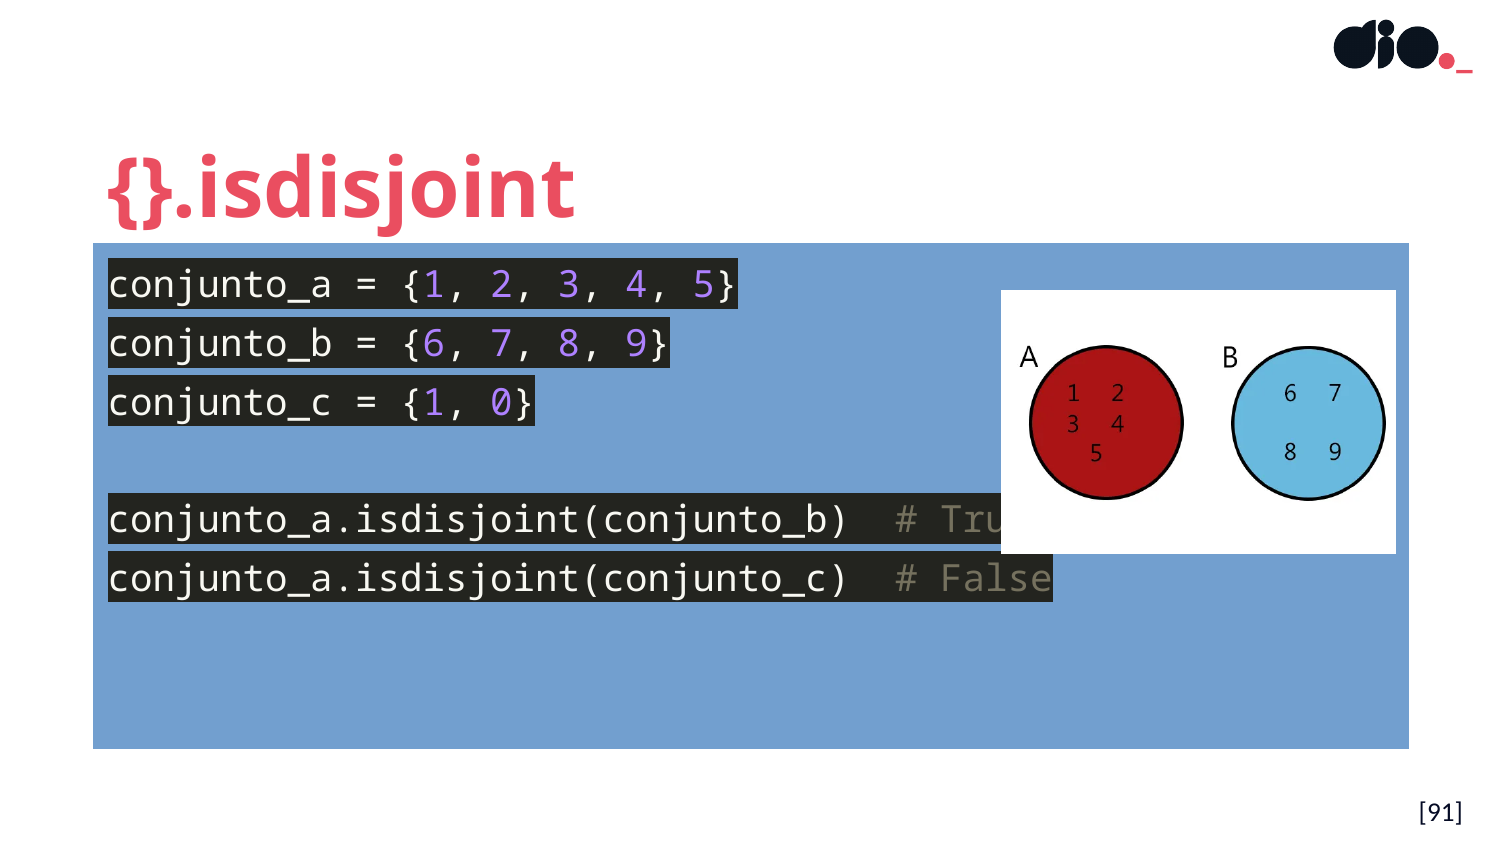

{}.isdisjoint
| conjunto\_a = {1, 2, 3, 4, 5} conjunto\_b = {6, 7, 8, 9} conjunto\_c = {1, 0} conjunto\_a.isdisjoint(conjunto\_b) # True conjunto\_a.isdisjoint(conjunto\_c) # False |
| --- |